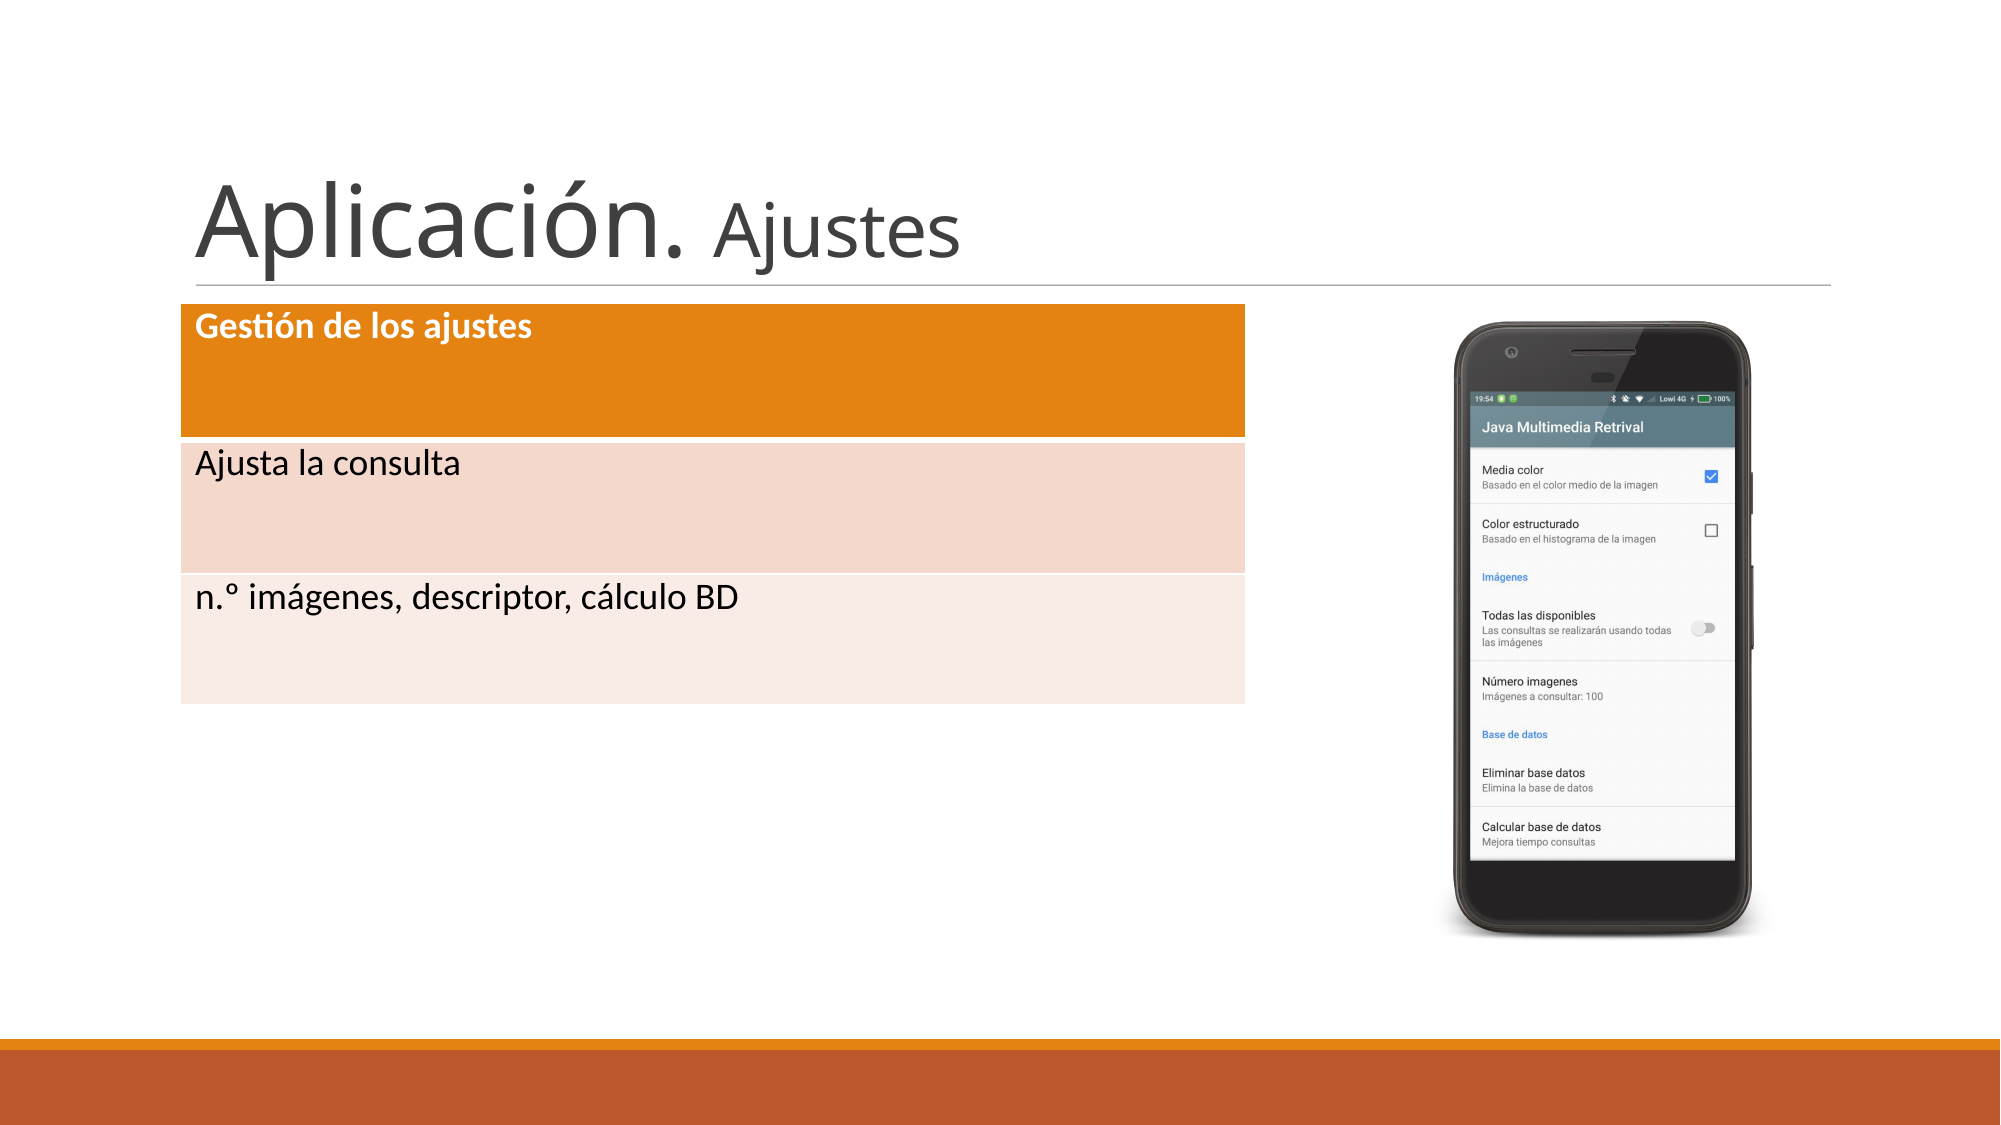

# Aplicación. Ajustes
| Gestión de los ajustes |
| --- |
| Ajusta la consulta |
| n.º imágenes, descriptor, cálculo BD |